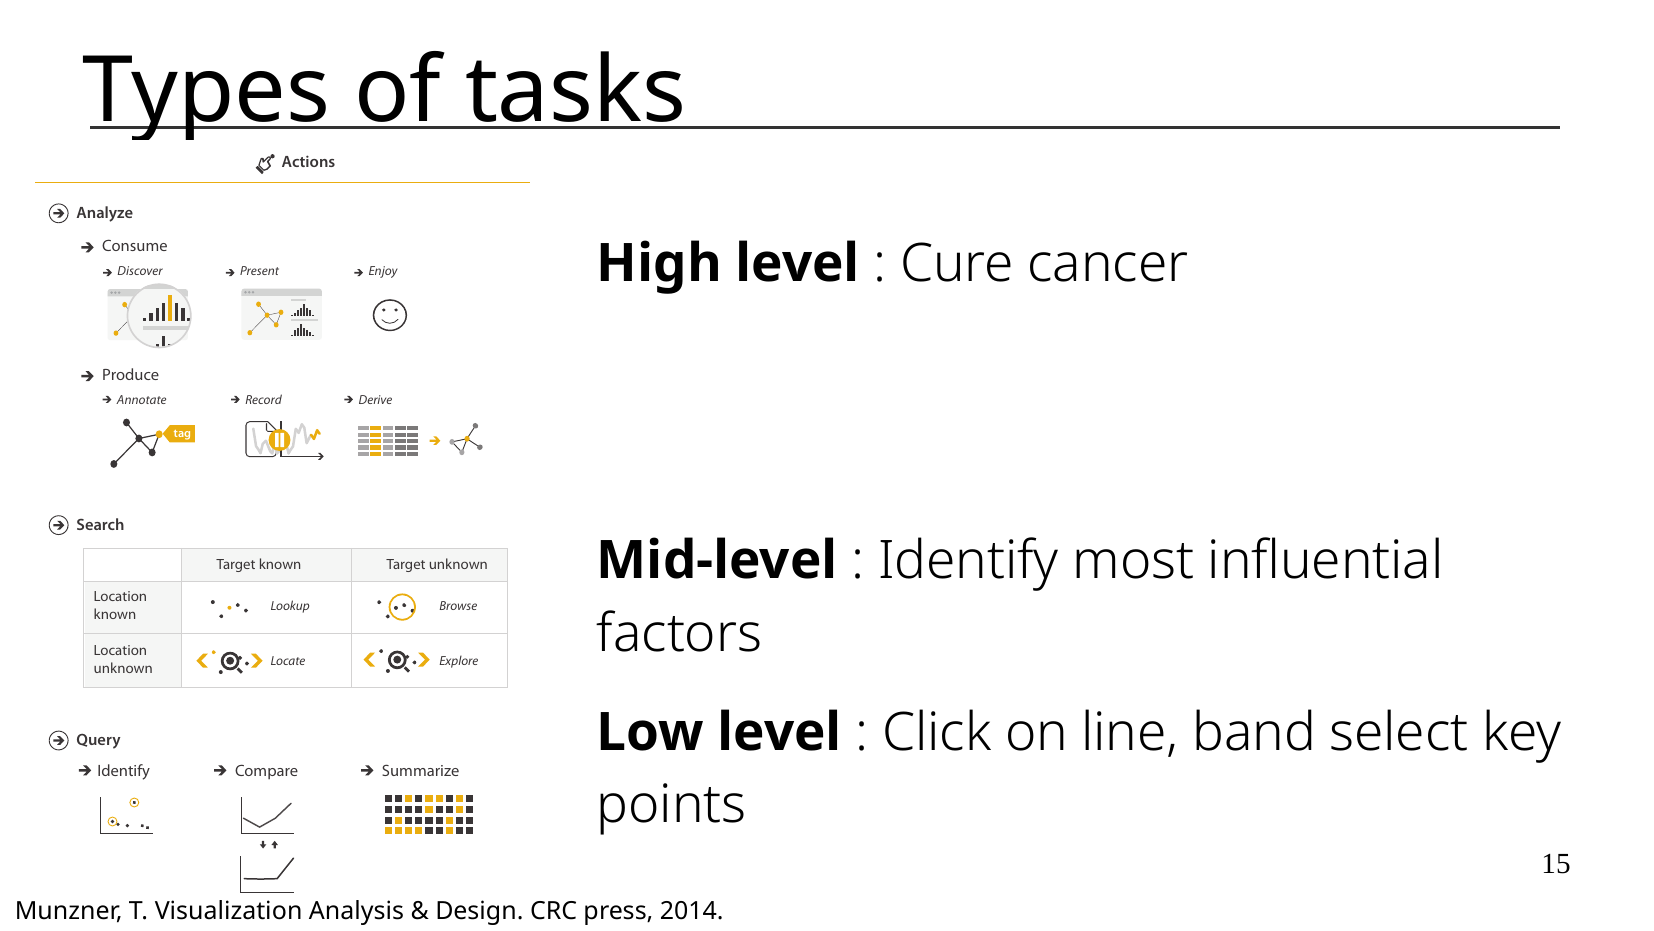

# Types of tasks
High level : Cure cancer
Mid-level : Identify most influential factors
Low level : Click on line, band select key points
15
Munzner, T. Visualization Analysis & Design. CRC press, 2014.